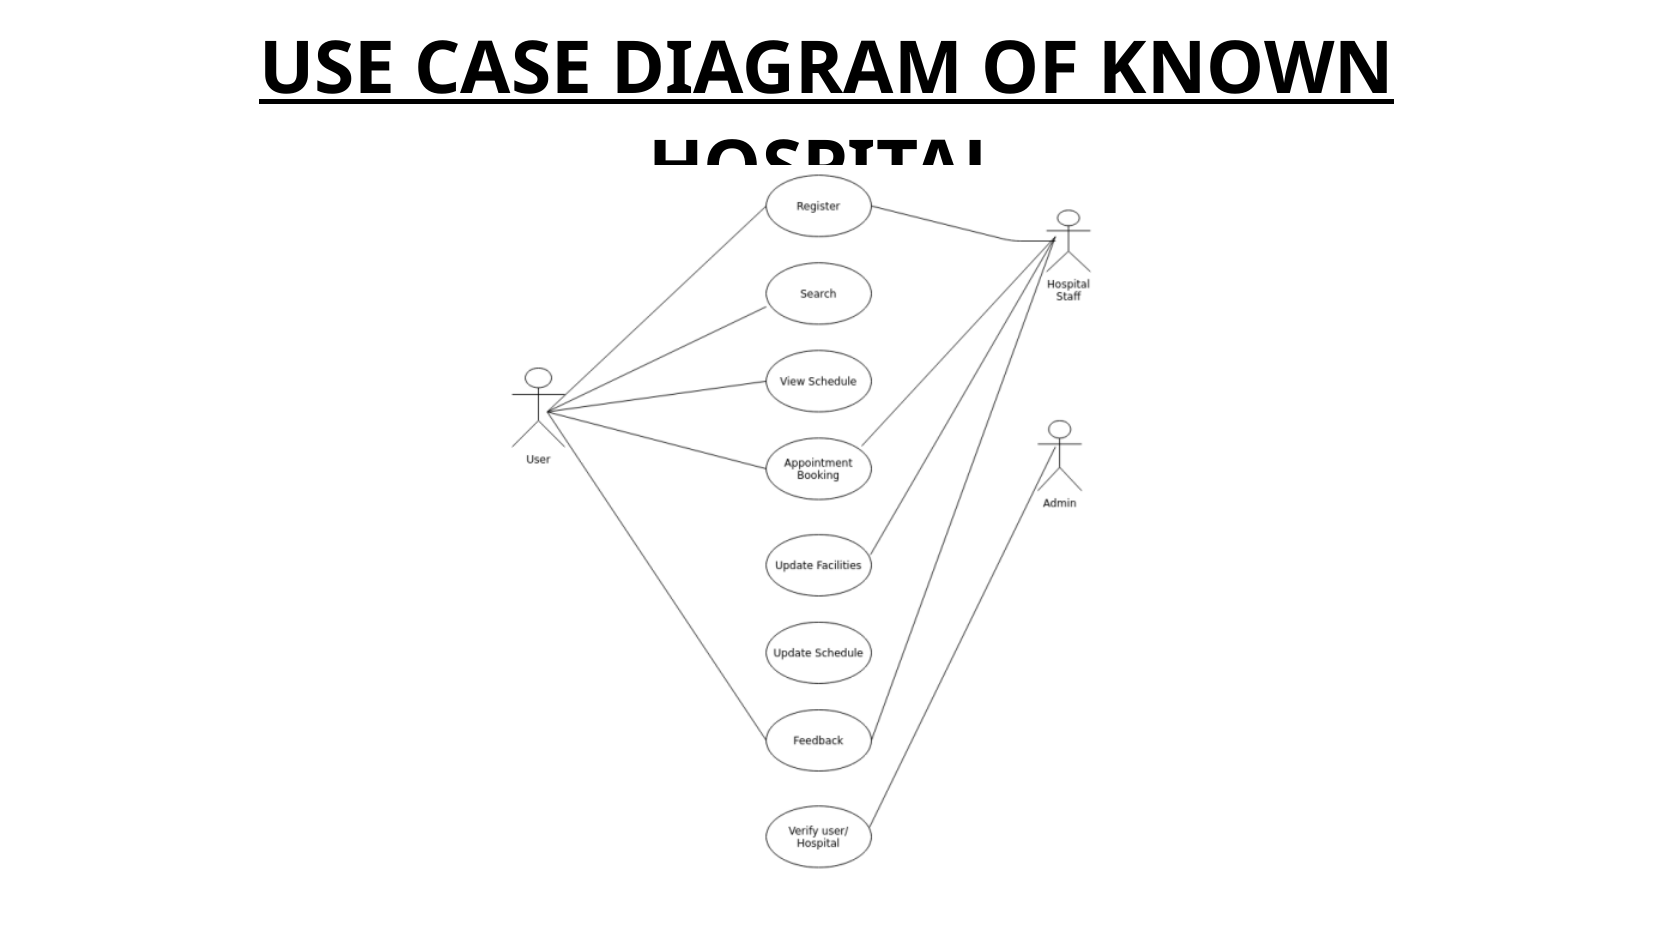

# USE CASE DIAGRAM OF KNOWN HOSPITAL